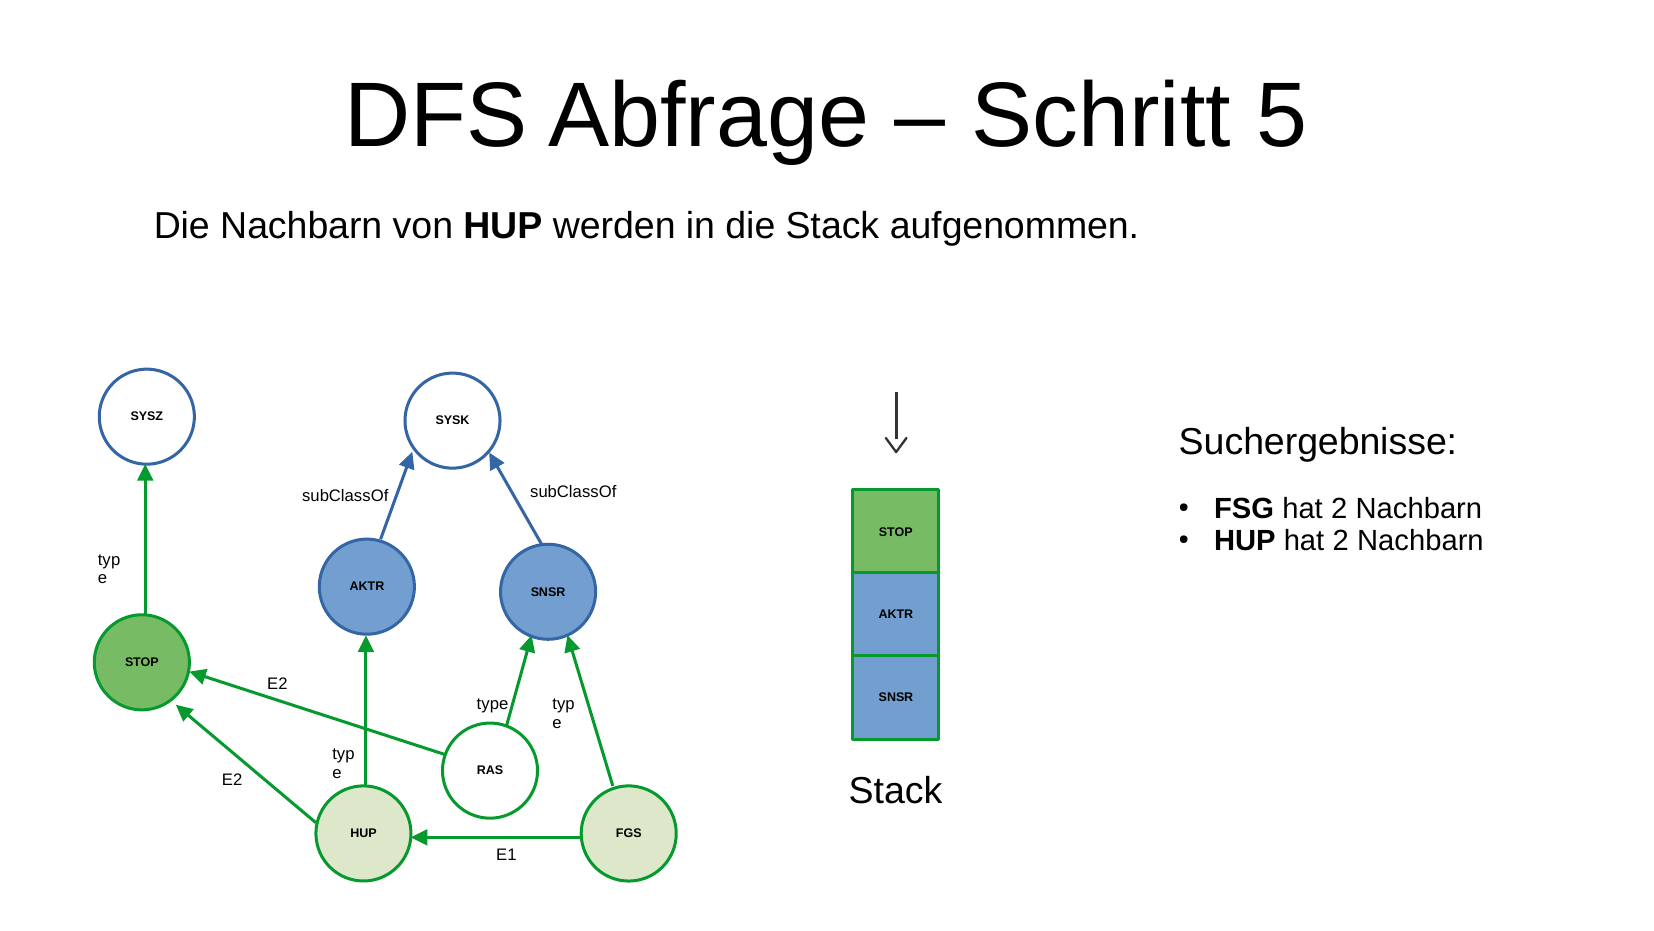

# DFS Abfrage – Schritt 5
Die Nachbarn von HUP werden in die Stack aufgenommen.
SYSZ
SYSK
Suchergebnisse:
subClassOf
subClassOf
FSG hat 2 Nachbarn
HUP hat 2 Nachbarn
STOP
AKTR
type
SNSR
AKTR
STOP
SNSR
E2
type
type
RAS
type
Stack
E2
FGS
HUP
E1